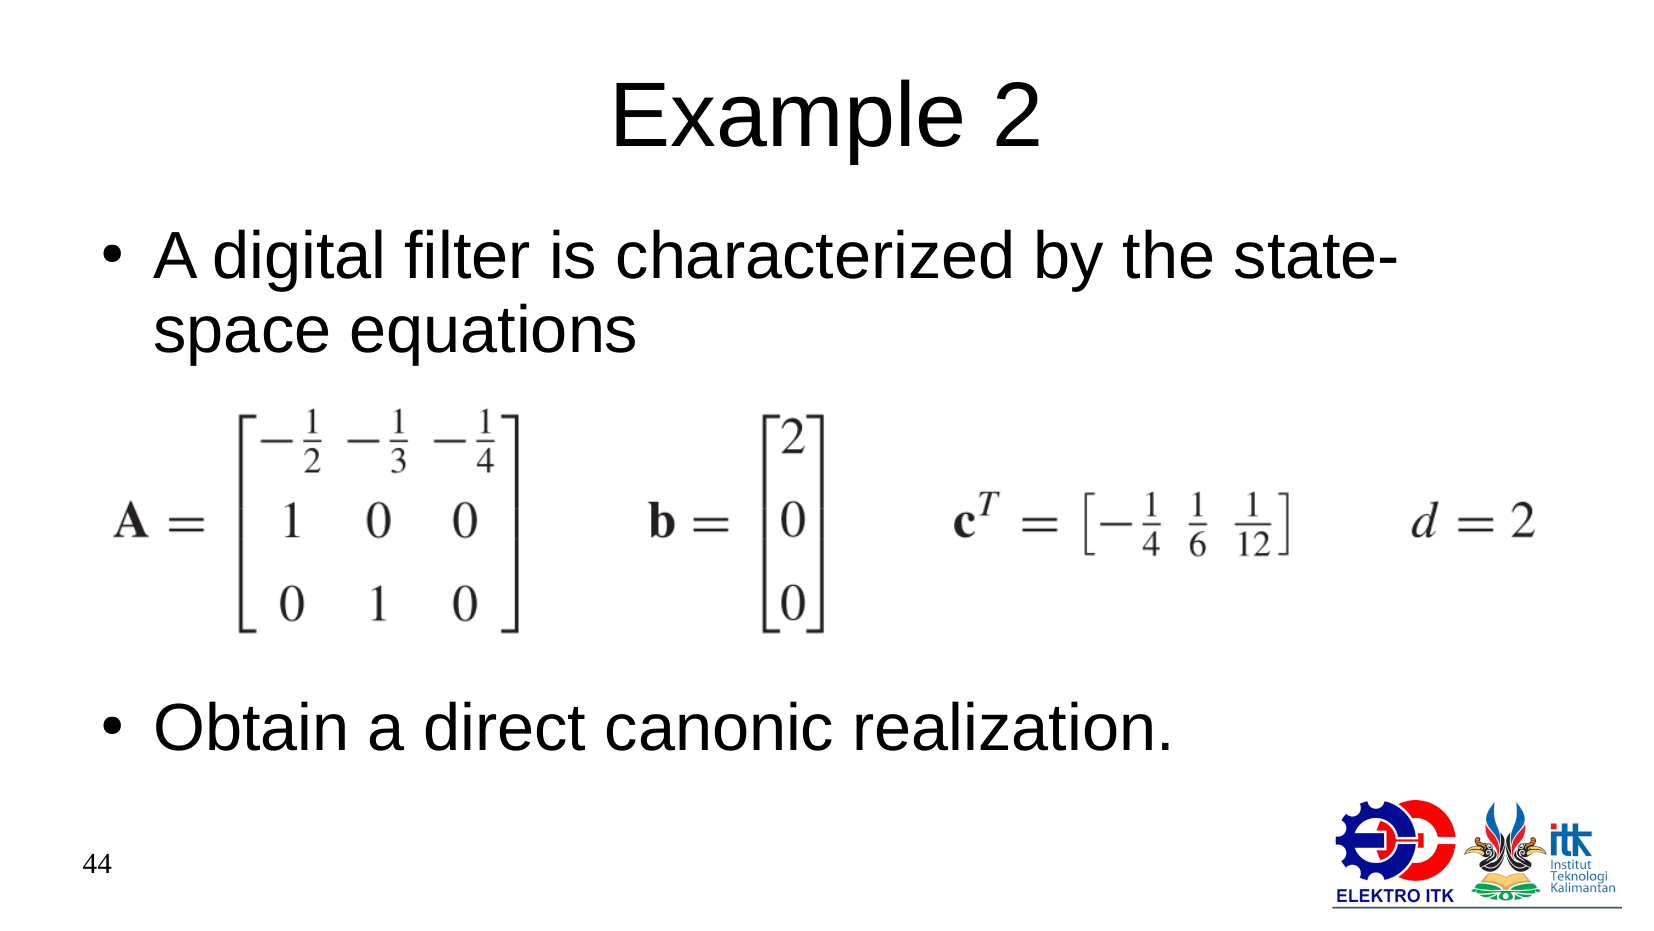

# Example 2
A digital ﬁlter is characterized by the state-space equations
Obtain a direct canonic realization.